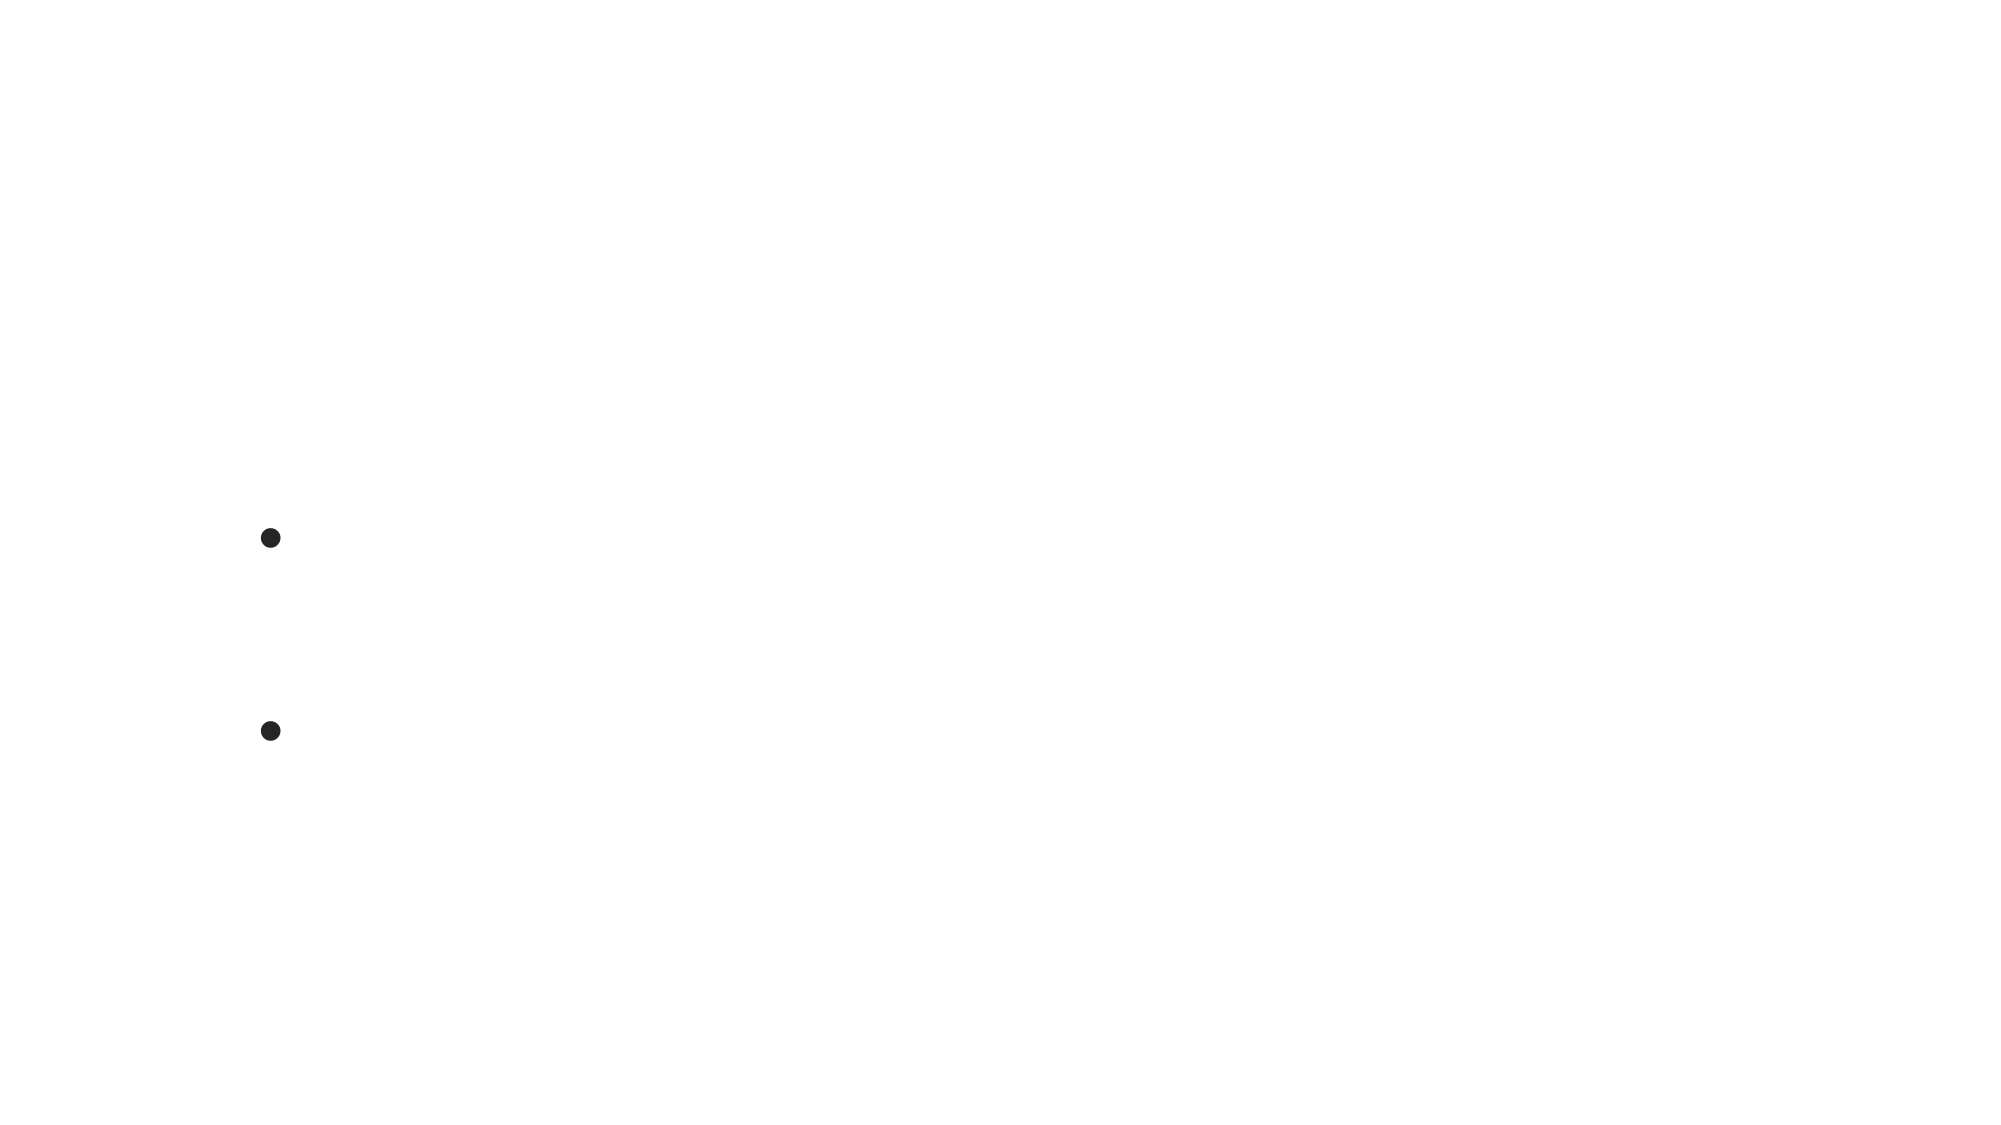

# Historia powstania
Po nieudanej premierze mobilnej aplikacji Facebooka, napisanej w HTML, pojawiła się potrzeba stworzenia nowego środowiska.
Celem Facebooka było przeniesienie wszystkich korzyści związanych z tworzeniem stron internetowych na urządzenia mobilne.